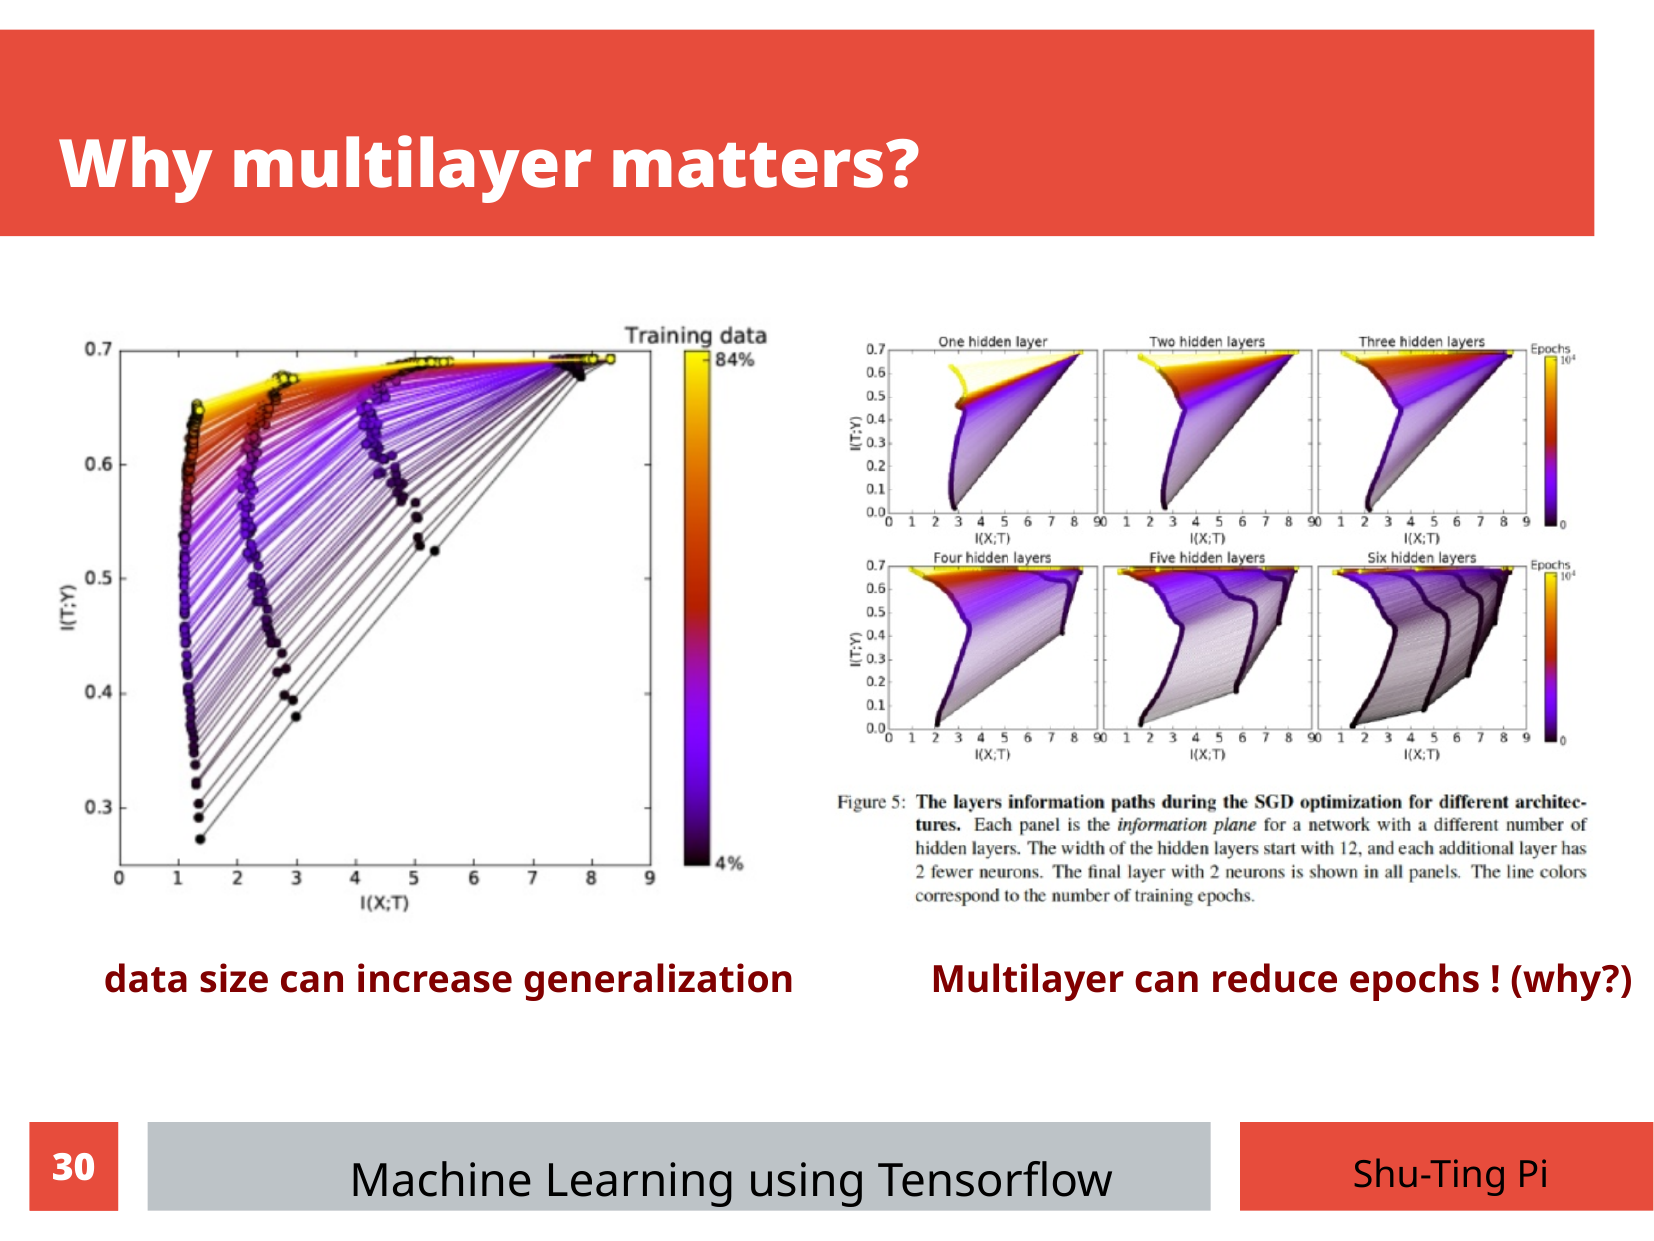

# Why multilayer matters?
data size can increase generalization
Multilayer can reduce epochs ! (why?)
30
Machine Learning using Tensorflow
Shu-Ting Pi